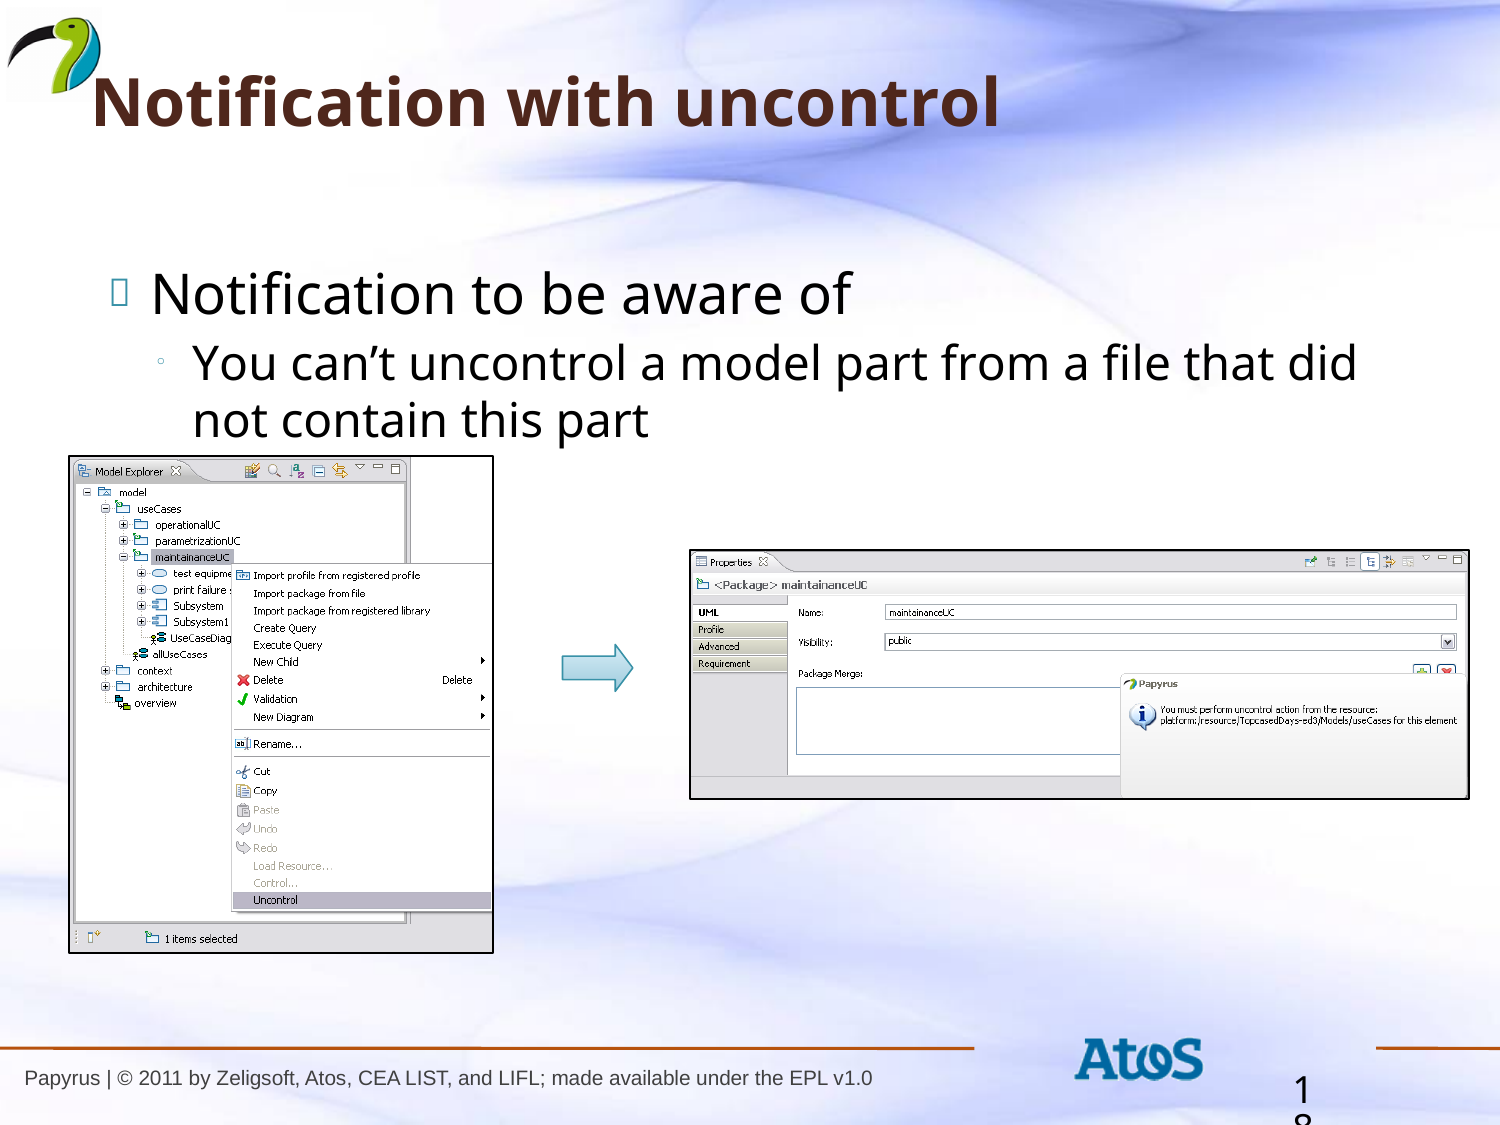

Notification with uncontrol
# Notification to be aware of
You can’t uncontrol a model part from a file that did not contain this part